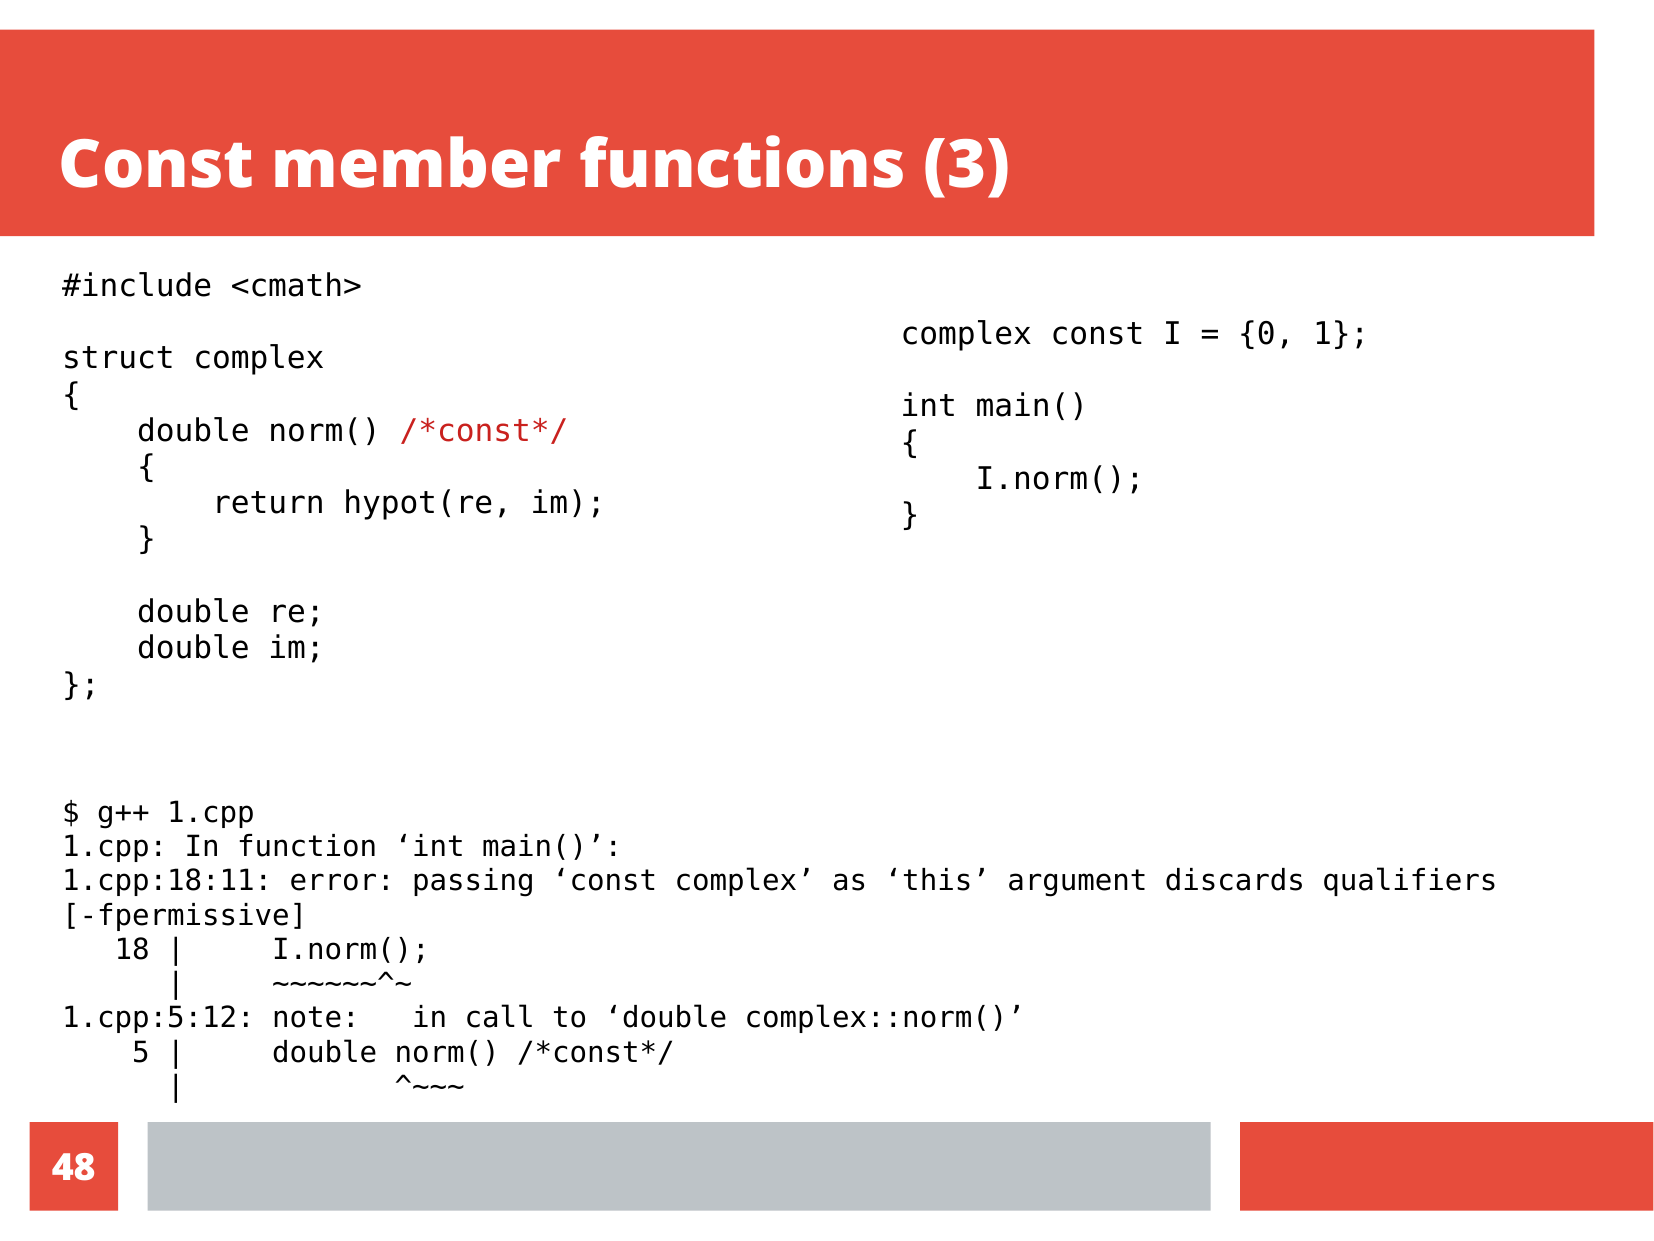

# Const member functions (3)
#include <cmath>
struct complex
{
 double norm() /*const*/
 {
 return hypot(re, im);
 }
 double re;
 double im;
};
complex const I = {0, 1};
int main()
{
 I.norm();
}
$ g++ 1.cpp
1.cpp: In function ‘int main()’:
1.cpp:18:11: error: passing ‘const complex’ as ‘this’ argument discards qualifiers [-fpermissive]
 18 | I.norm();
 | ~~~~~~^~
1.cpp:5:12: note: in call to ‘double complex::norm()’
 5 | double norm() /*const*/
 | ^~~~
48